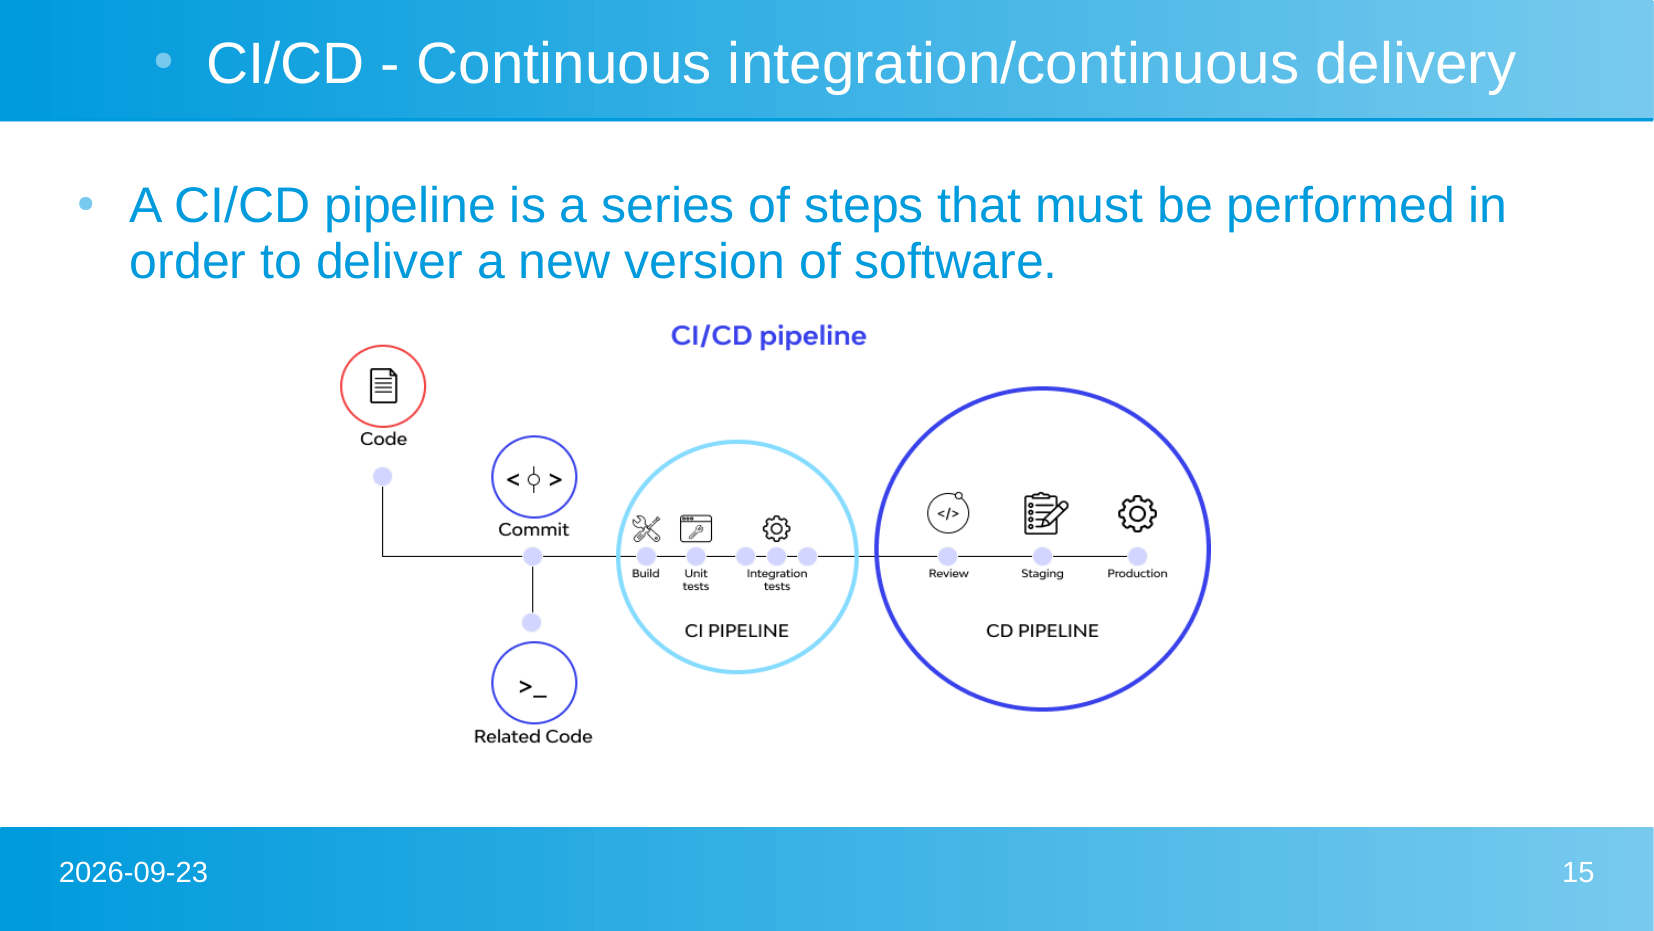

# CI/CD - Continuous integration/continuous delivery
A CI/CD pipeline is a series of steps that must be performed in order to deliver a new version of software.
15